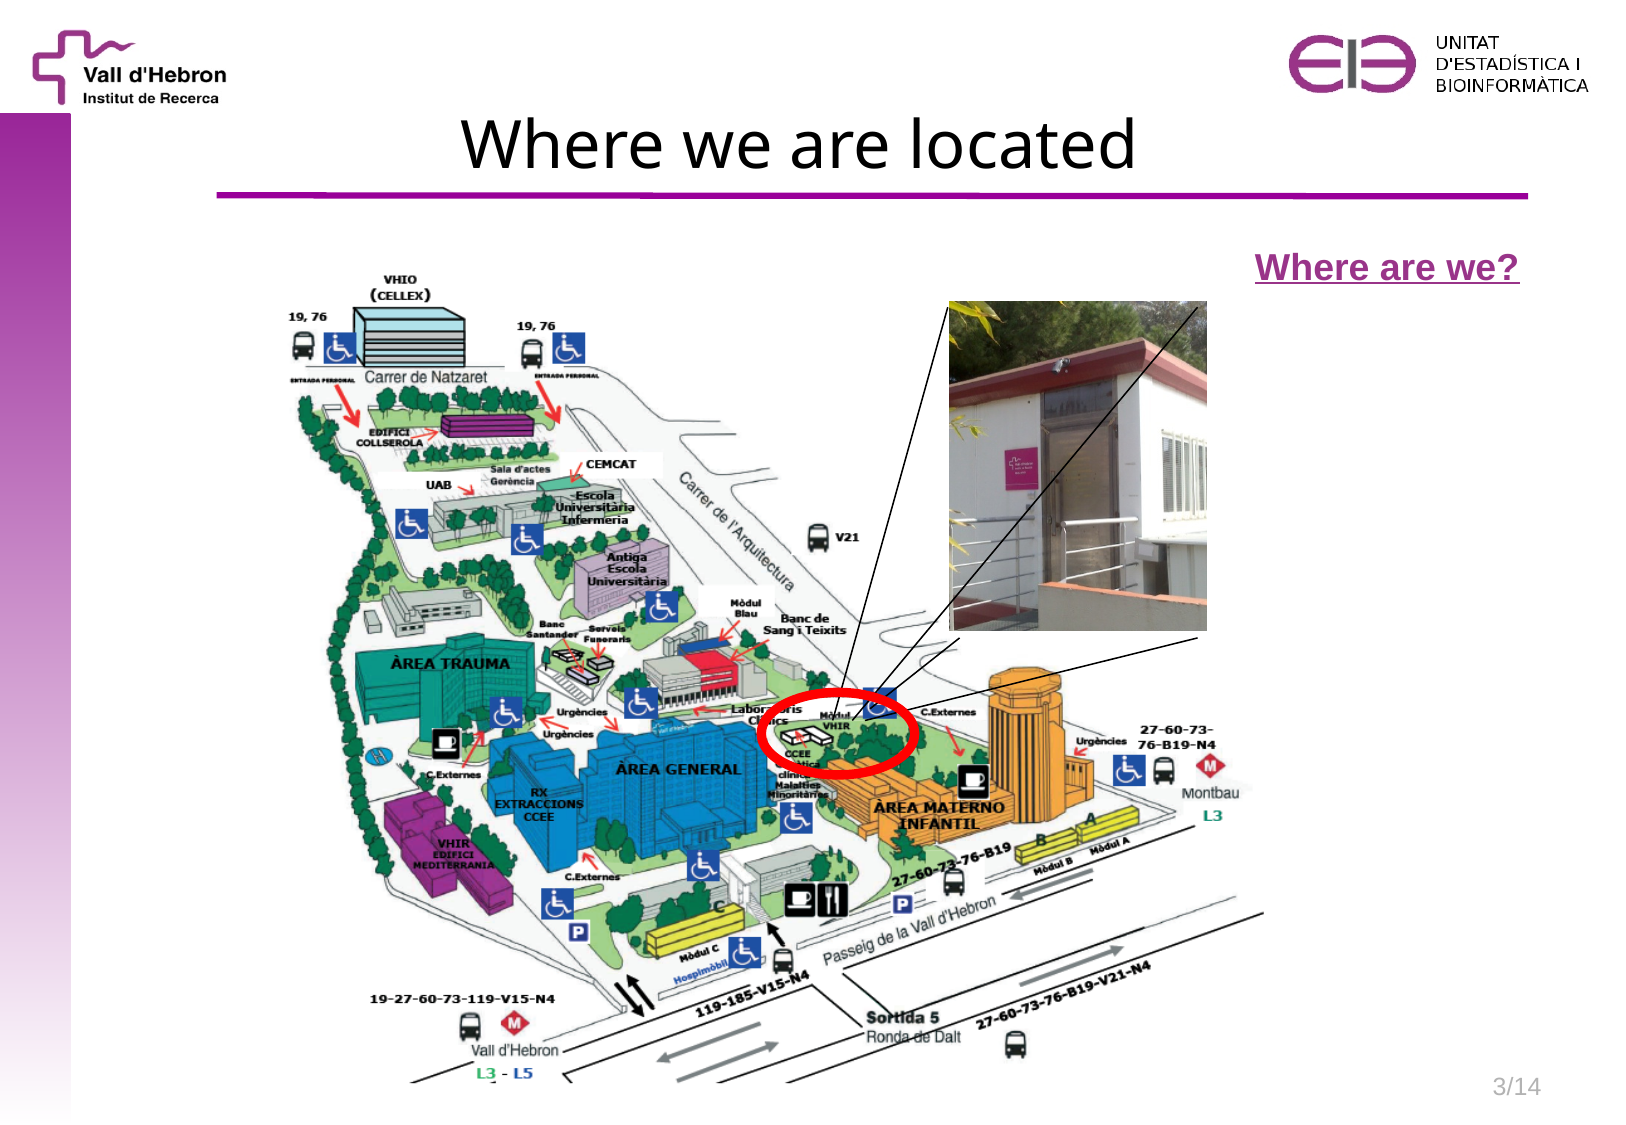

# Where we are located
Where are we?